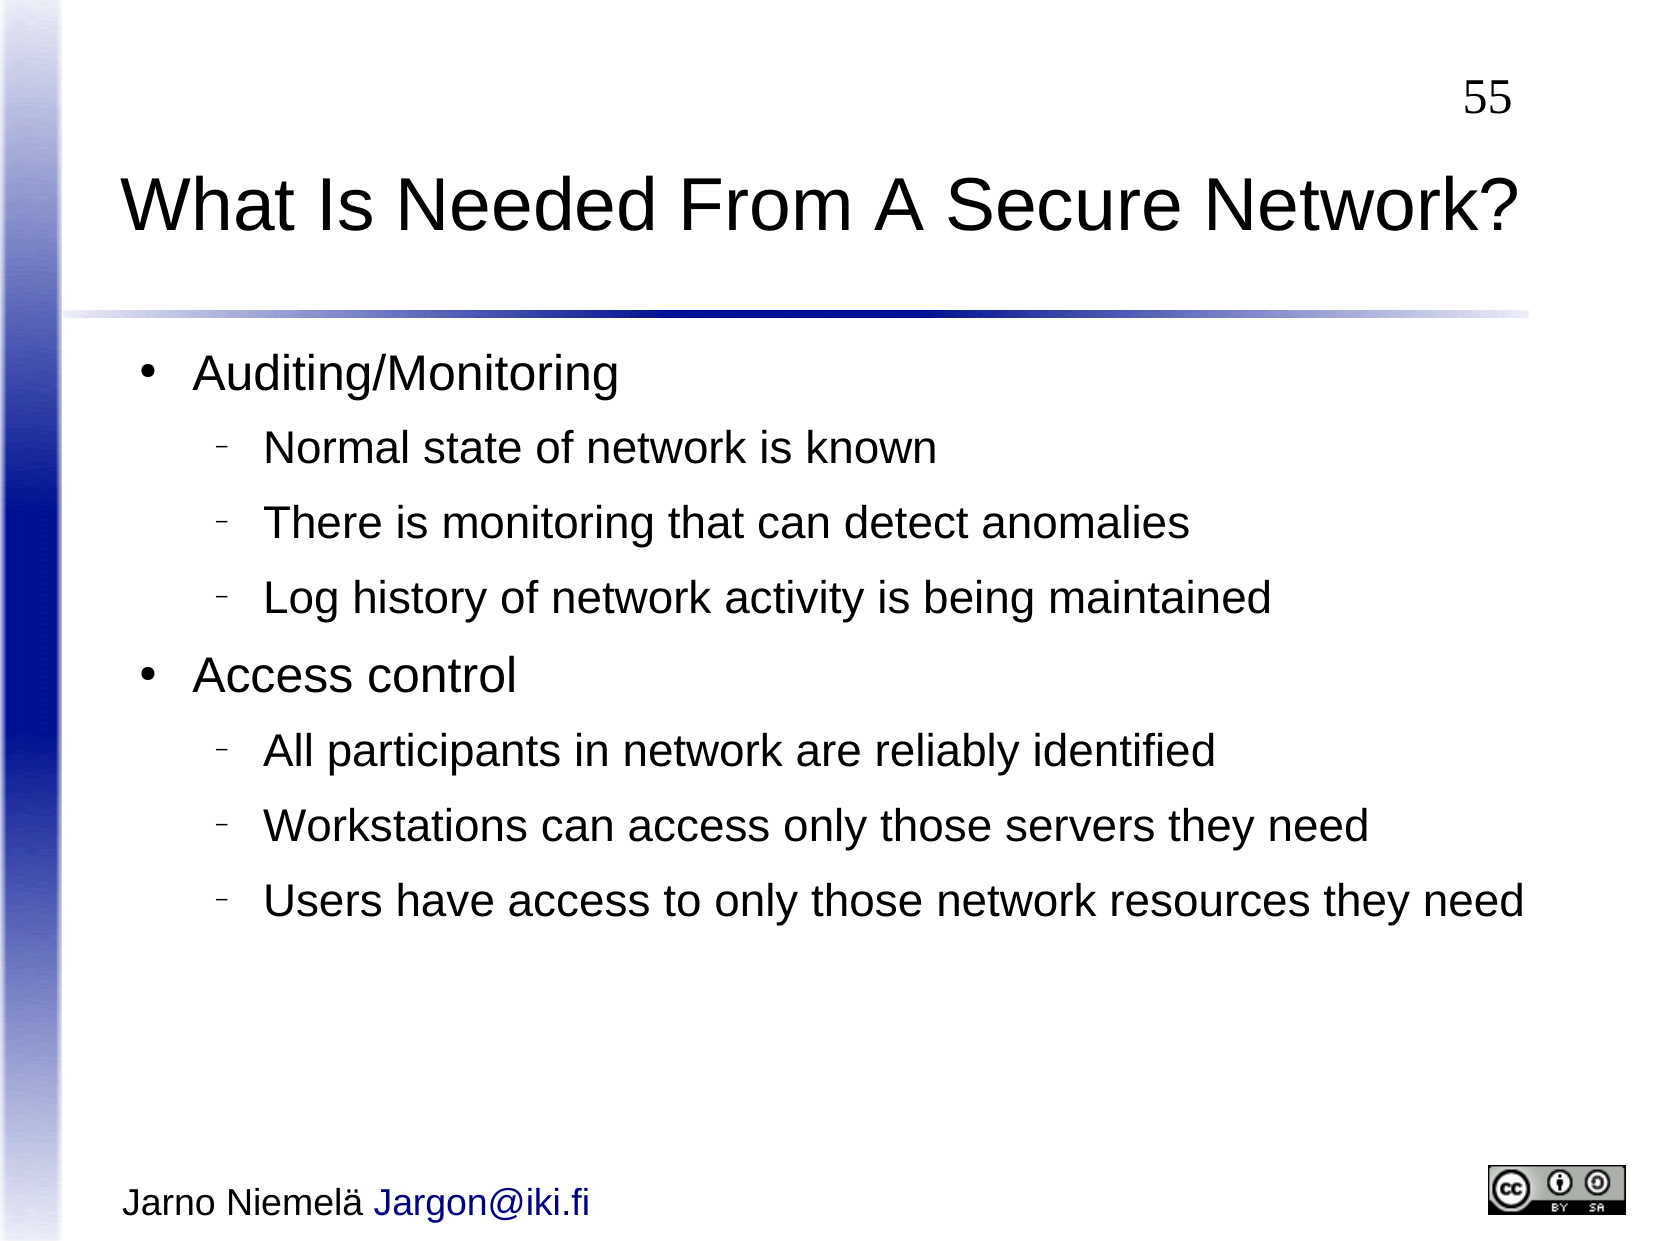

# What Is Needed From A Secure Network?
Auditing/Monitoring
Normal state of network is known
There is monitoring that can detect anomalies
Log history of network activity is being maintained
Access control
All participants in network are reliably identified
Workstations can access only those servers they need
Users have access to only those network resources they need